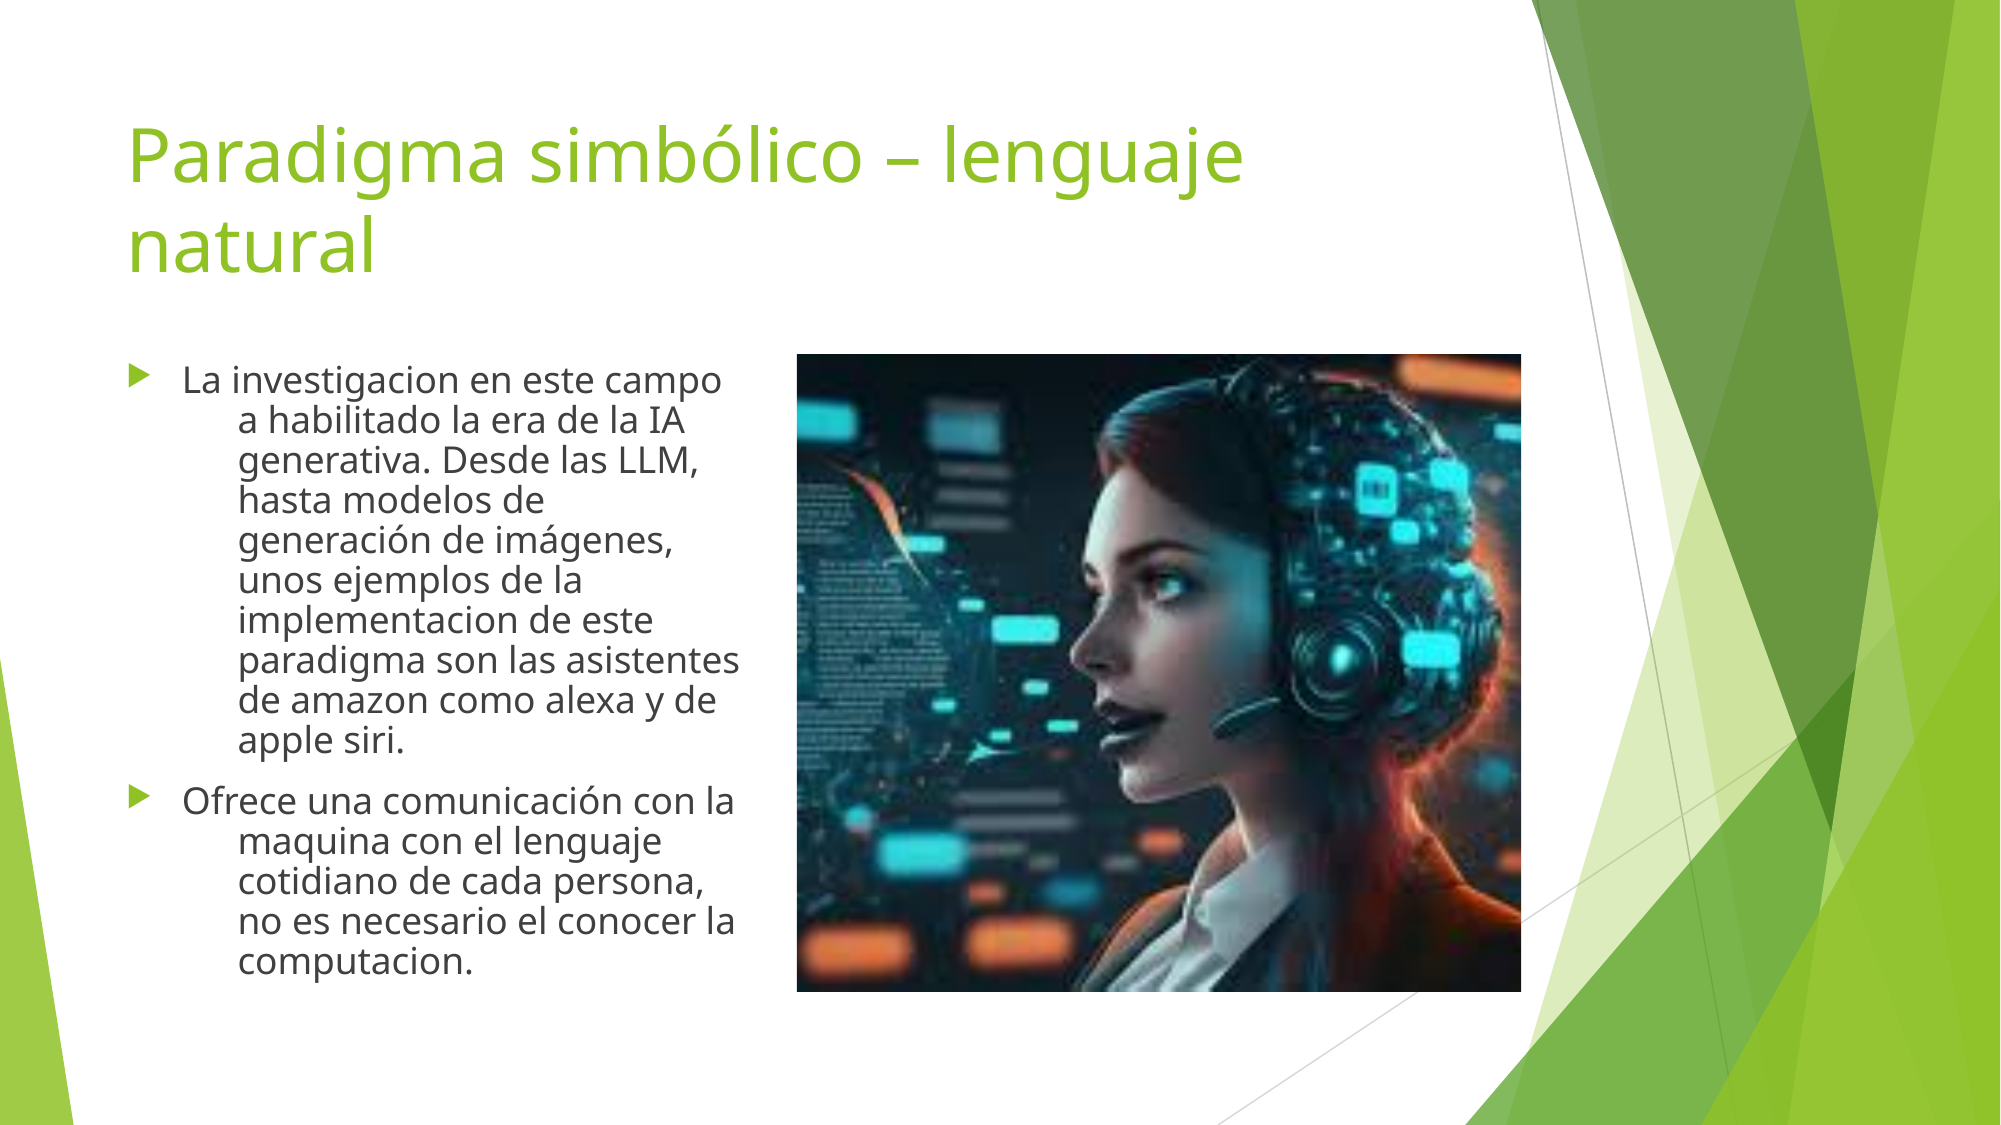

# Paradigma simbólico – lenguaje natural
La investigacion en este campo a habilitado la era de la IA generativa. Desde las LLM, hasta modelos de generación de imágenes, unos ejemplos de la implementacion de este paradigma son las asistentes de amazon como alexa y de apple siri.
Ofrece una comunicación con la maquina con el lenguaje cotidiano de cada persona, no es necesario el conocer la computacion.